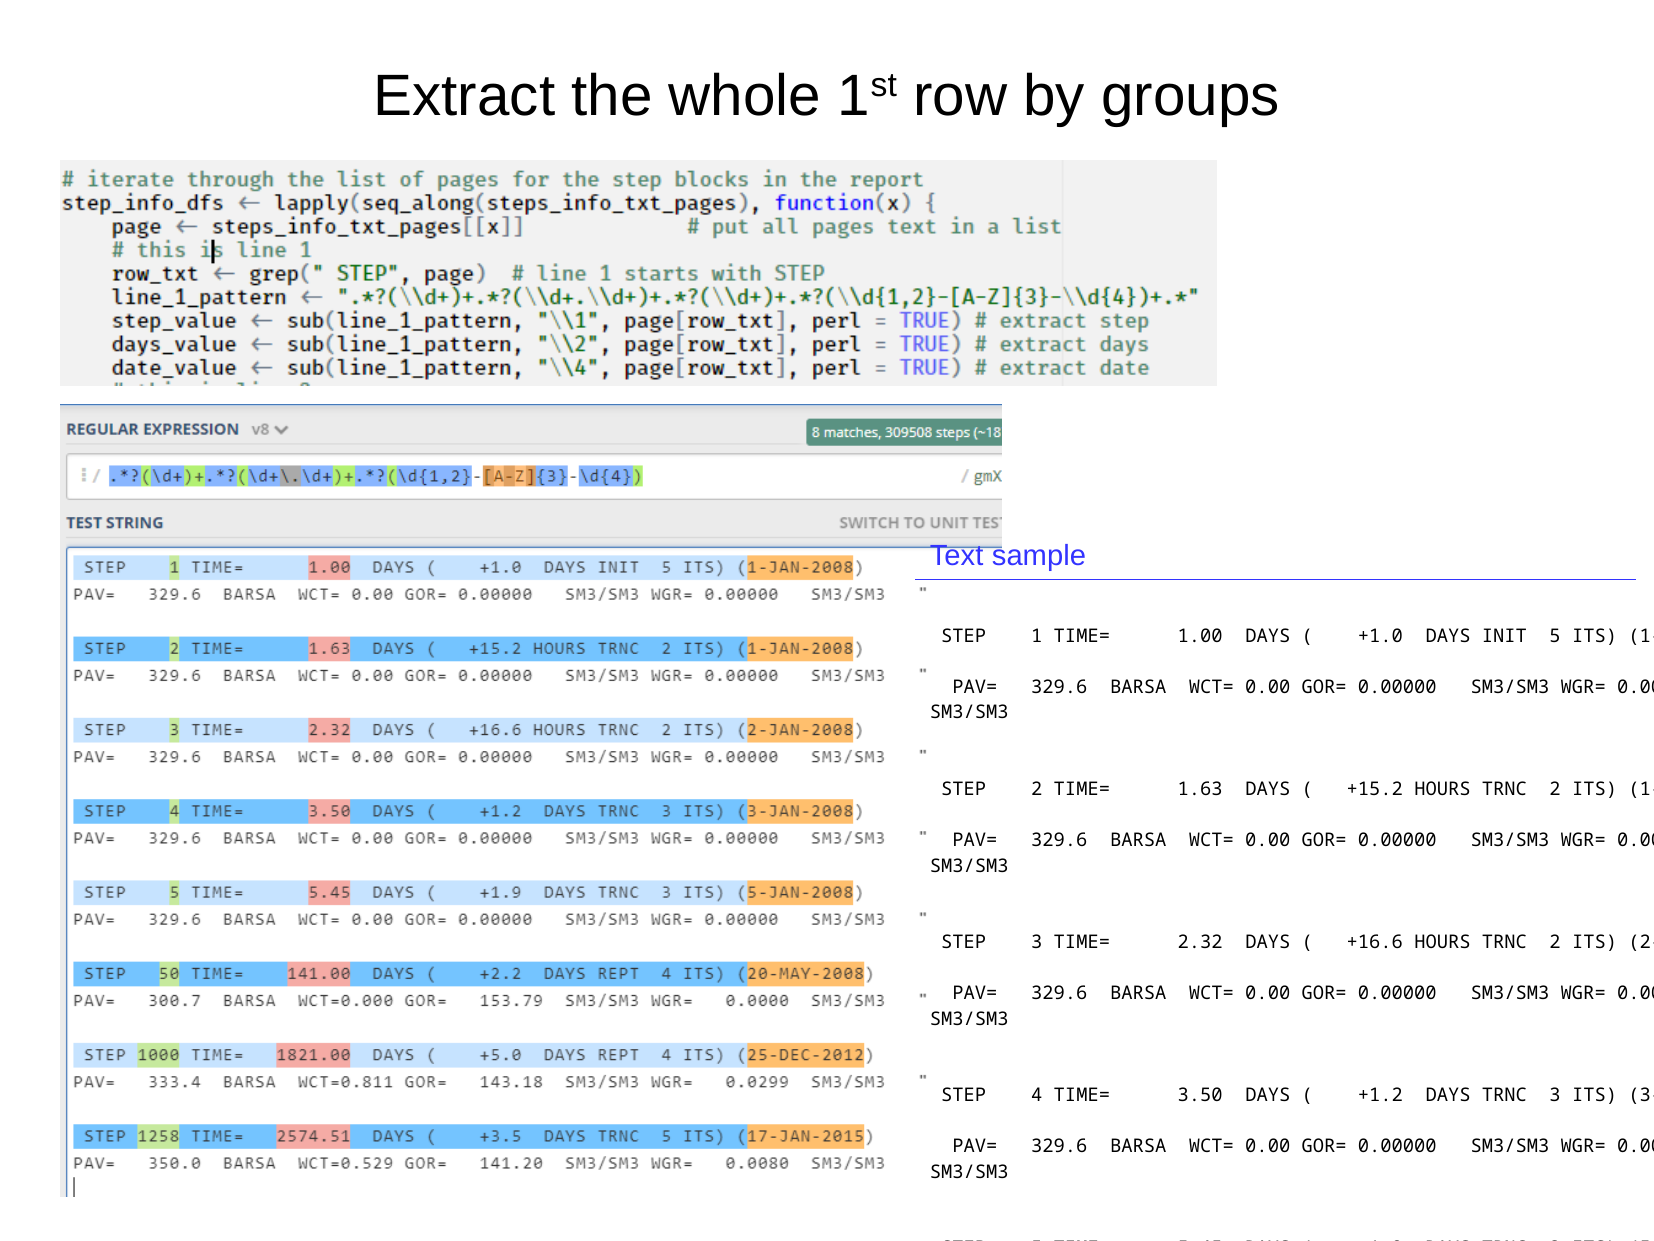

# Extract the whole 1st row by groups
Text sample
 STEP 1 TIME= 1.00 DAYS ( +1.0 DAYS INIT 5 ITS) (1-JAN-2008)
 PAV= 329.6 BARSA WCT= 0.00 GOR= 0.00000 SM3/SM3 WGR= 0.00000 SM3/SM3
 STEP 2 TIME= 1.63 DAYS ( +15.2 HOURS TRNC 2 ITS) (1-JAN-2008)
 PAV= 329.6 BARSA WCT= 0.00 GOR= 0.00000 SM3/SM3 WGR= 0.00000 SM3/SM3
 STEP 3 TIME= 2.32 DAYS ( +16.6 HOURS TRNC 2 ITS) (2-JAN-2008)
 PAV= 329.6 BARSA WCT= 0.00 GOR= 0.00000 SM3/SM3 WGR= 0.00000 SM3/SM3
 STEP 4 TIME= 3.50 DAYS ( +1.2 DAYS TRNC 3 ITS) (3-JAN-2008)
 PAV= 329.6 BARSA WCT= 0.00 GOR= 0.00000 SM3/SM3 WGR= 0.00000 SM3/SM3
 STEP 5 TIME= 5.45 DAYS ( +1.9 DAYS TRNC 3 ITS) (5-JAN-2008)
 PAV= 329.6 BARSA WCT= 0.00 GOR= 0.00000 SM3/SM3 WGR= 0.00000 SM3/SM3
 STEP 50 TIME= 141.00 DAYS ( +2.2 DAYS REPT 4 ITS) (20-MAY-2008)
 PAV= 300.7 BARSA WCT=0.000 GOR= 153.79 SM3/SM3 WGR= 0.0000 SM3/SM3
 STEP 1000 TIME= 1821.00 DAYS ( +5.0 DAYS REPT 4 ITS) (25-DEC-2012)
 PAV= 333.4 BARSA WCT=0.811 GOR= 143.18 SM3/SM3 WGR= 0.0299 SM3/SM3